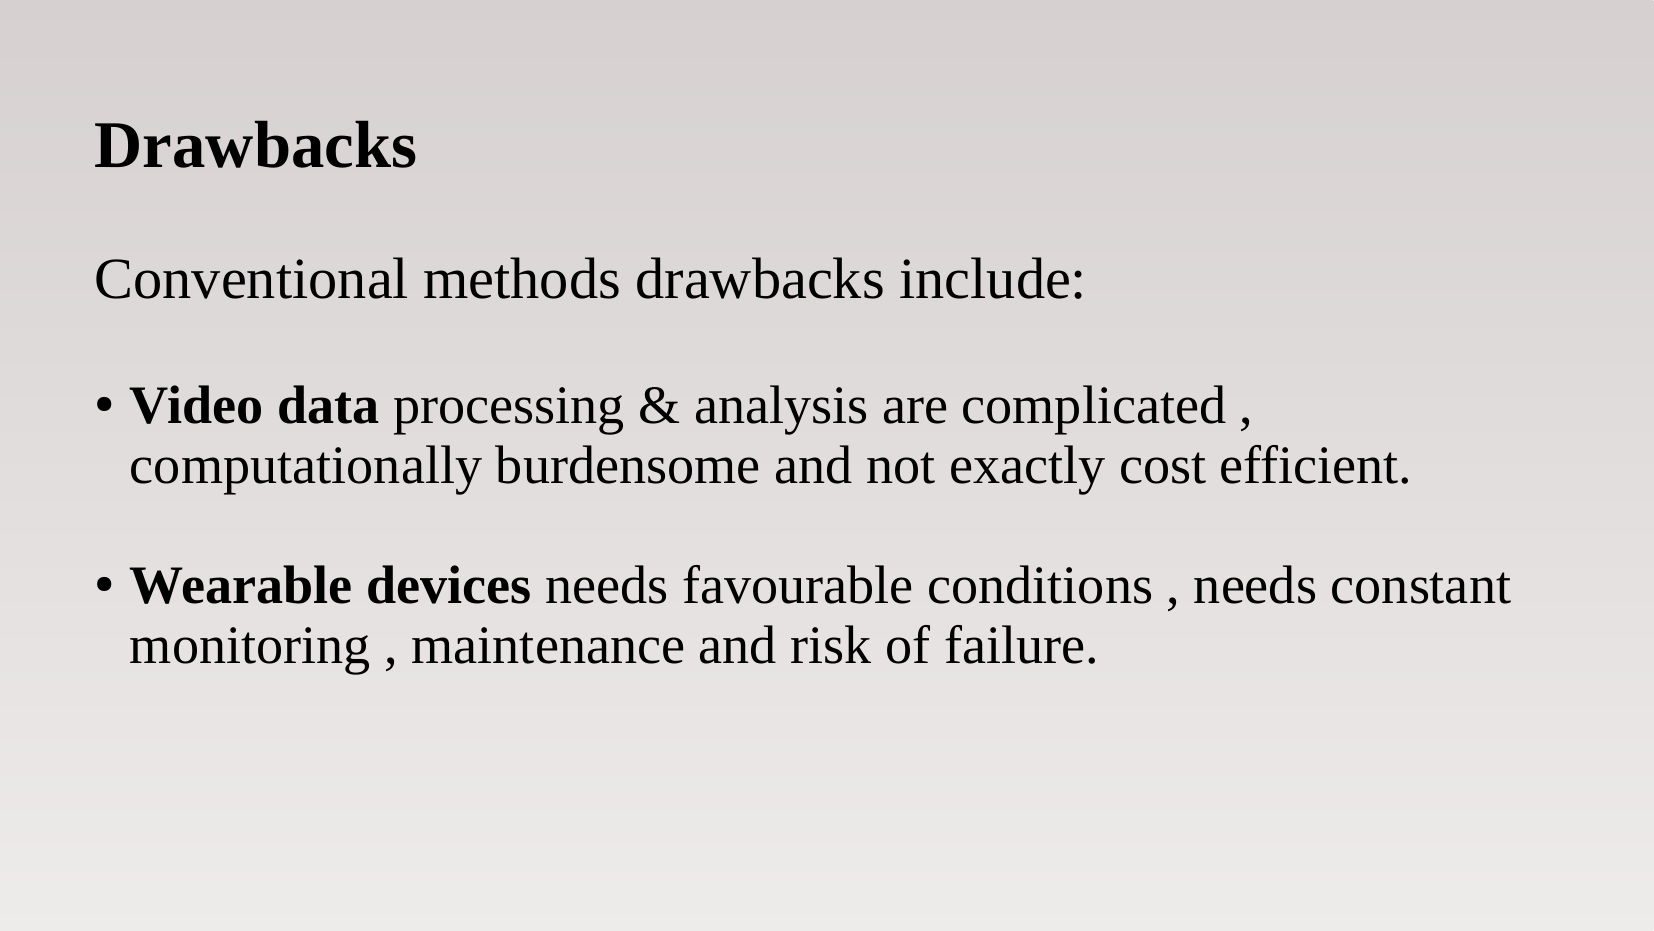

# Drawbacks
Conventional methods drawbacks include:
Video data processing & analysis are complicated , computationally burdensome and not exactly cost efficient.
Wearable devices needs favourable conditions , needs constant monitoring , maintenance and risk of failure.